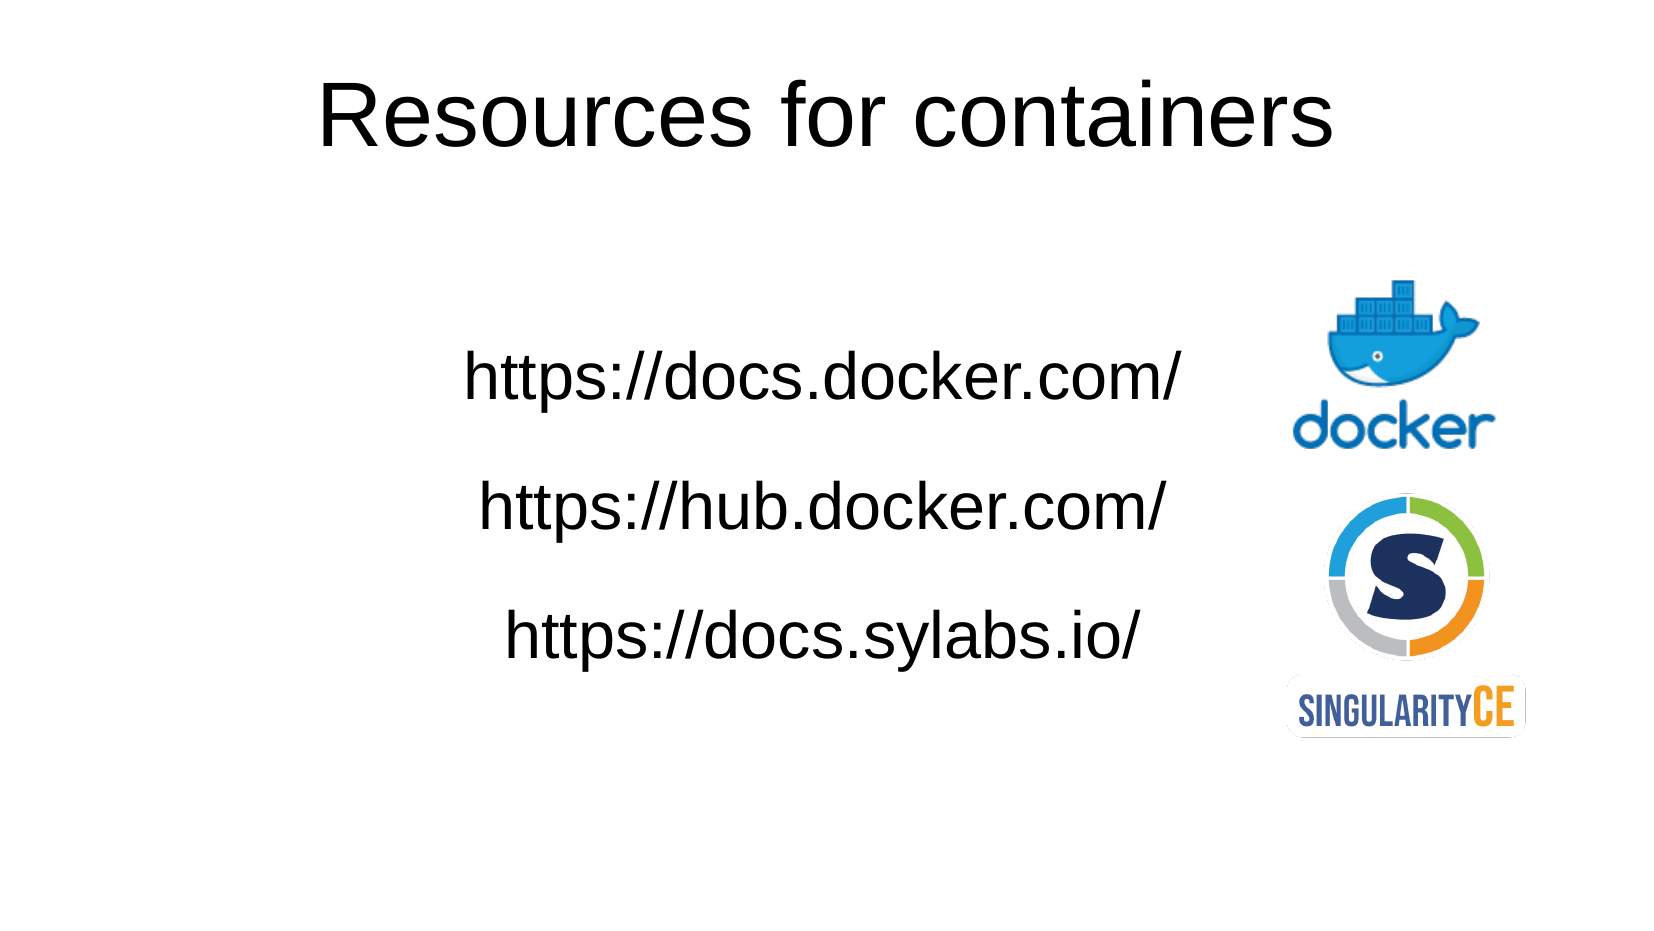

# Resources for containers
https://docs.docker.com/
https://hub.docker.com/
https://docs.sylabs.io/